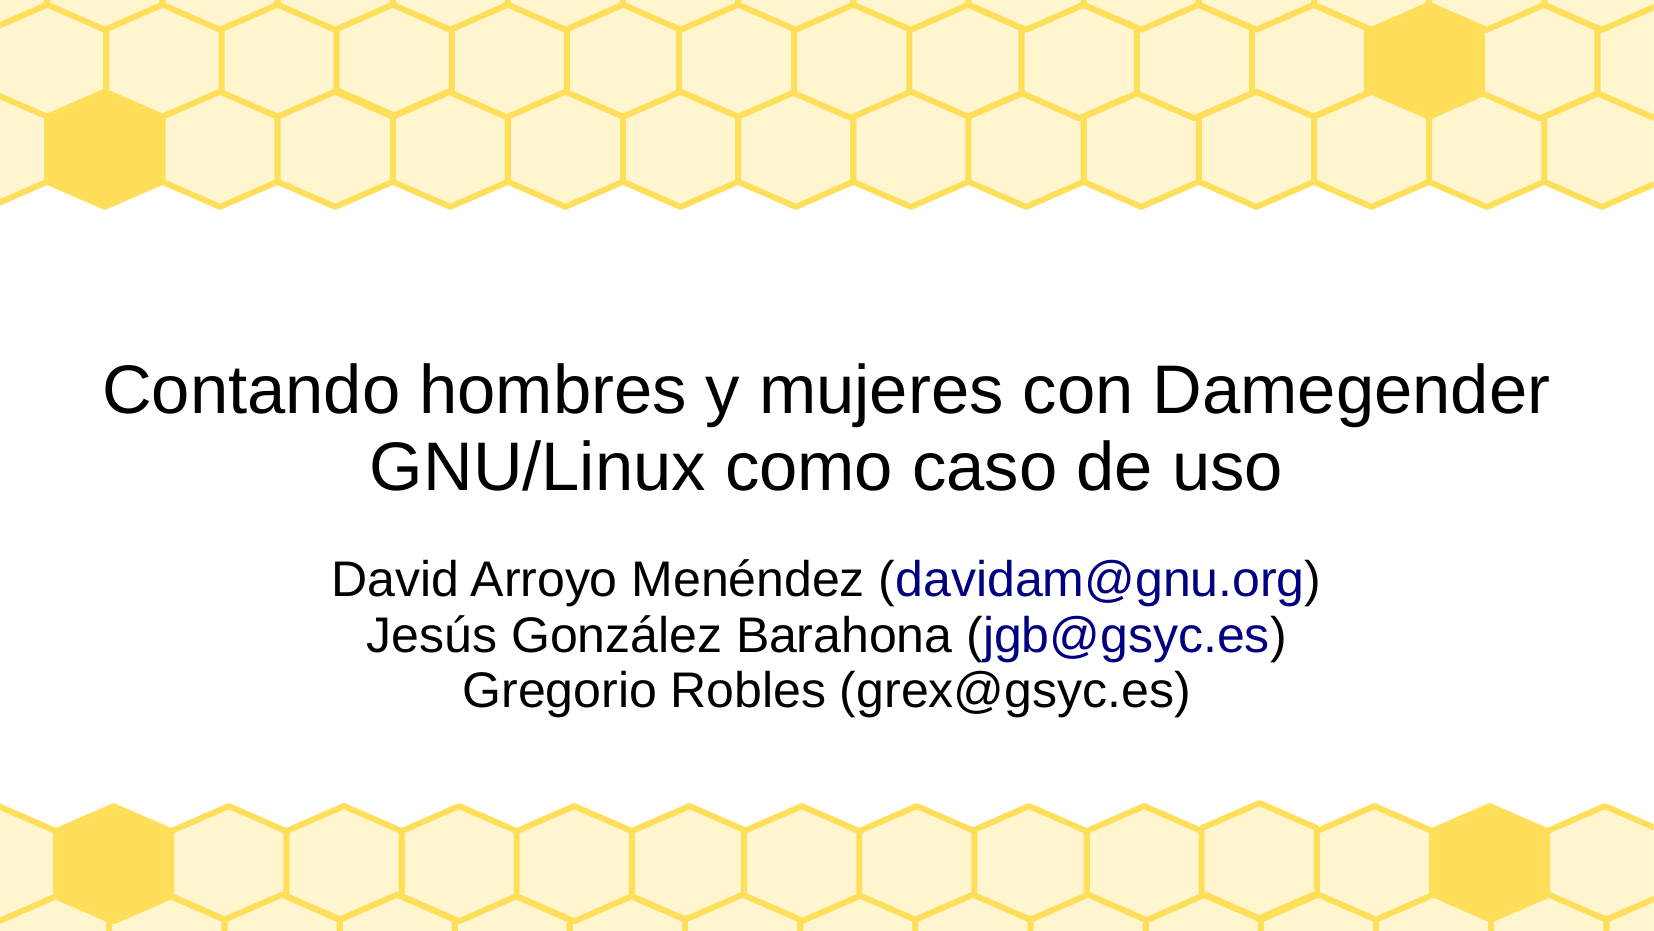

# Contando hombres y mujeres con Damegender GNU/Linux como caso de uso
David Arroyo Menéndez (davidam@gnu.org)
Jesús González Barahona (jgb@gsyc.es)
Gregorio Robles (grex@gsyc.es)